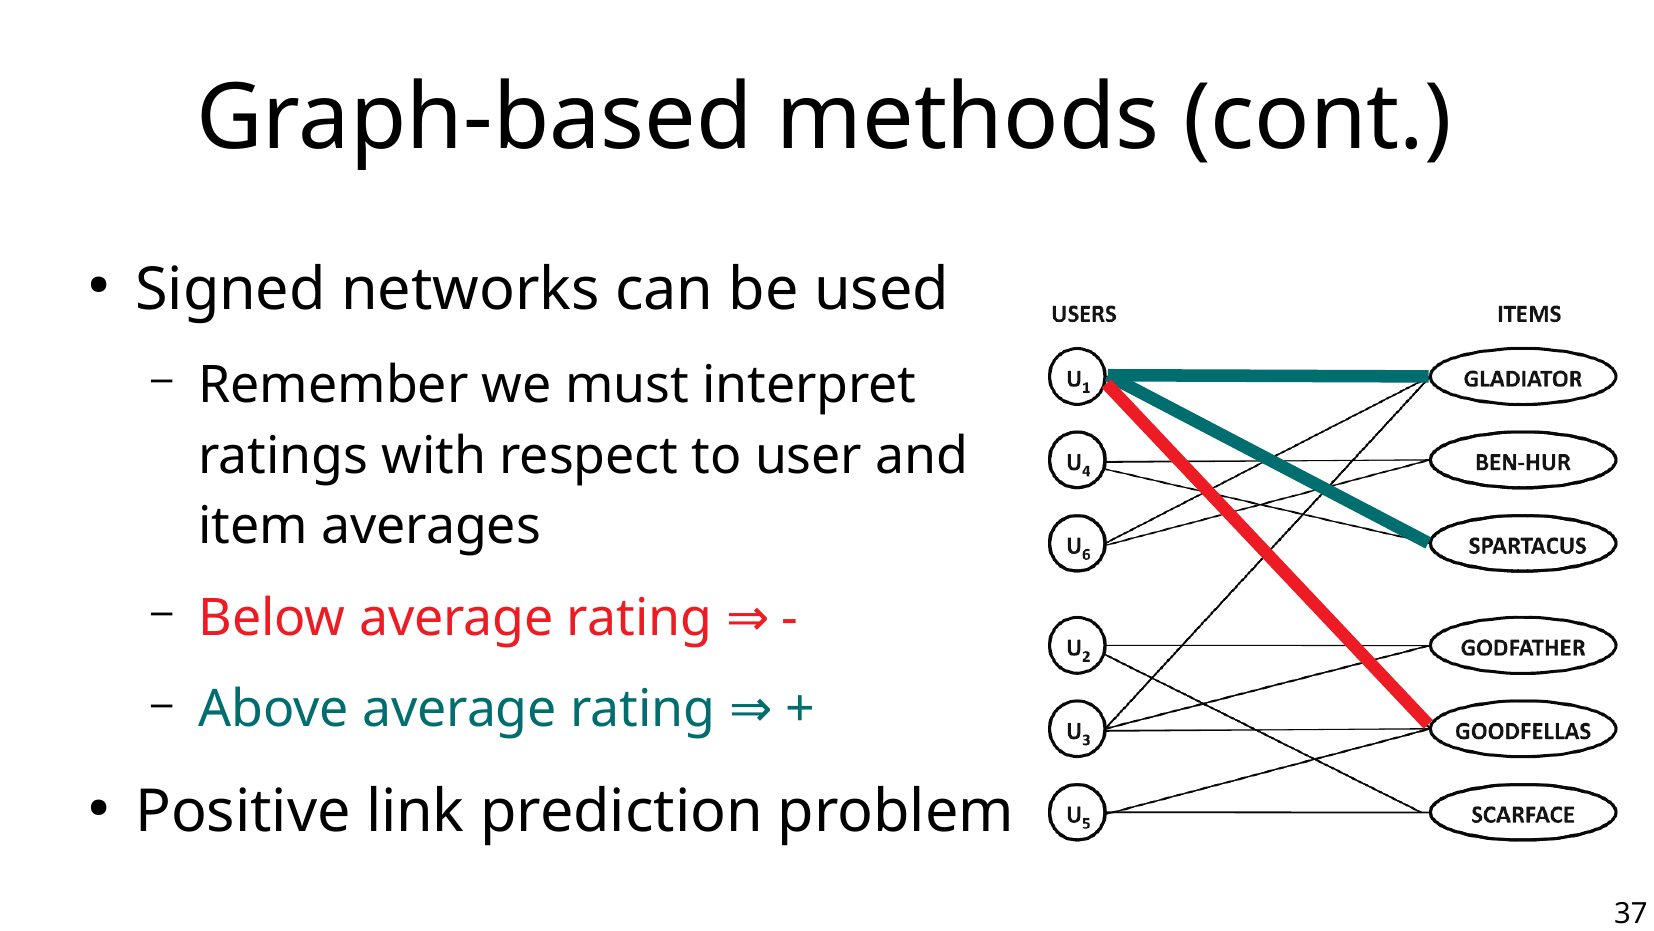

# Graph-based methods (cont.)
Signed networks can be used
Remember we must interpret ratings with respect to user and item averages
Below average rating ⇒ -
Above average rating ⇒ +
Positive link prediction problem
37